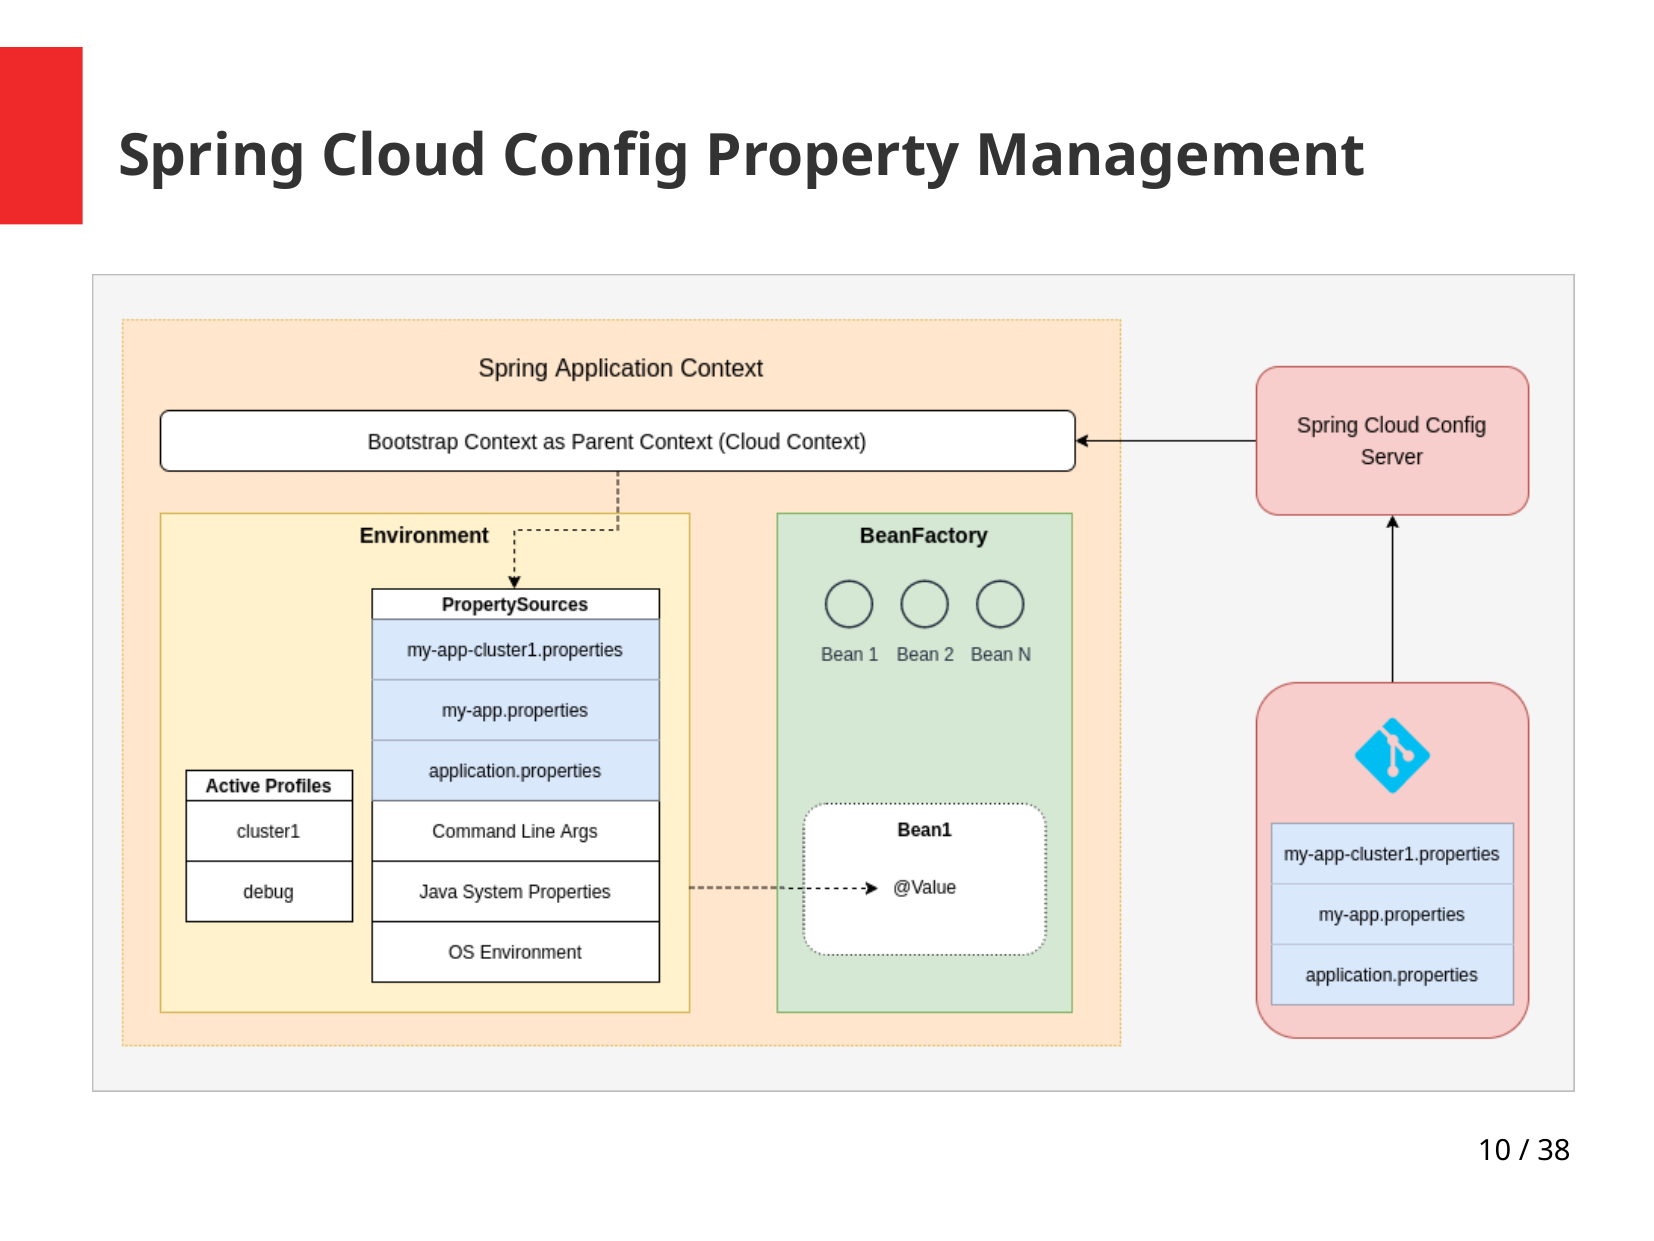

# Spring Cloud Config Property Management
10